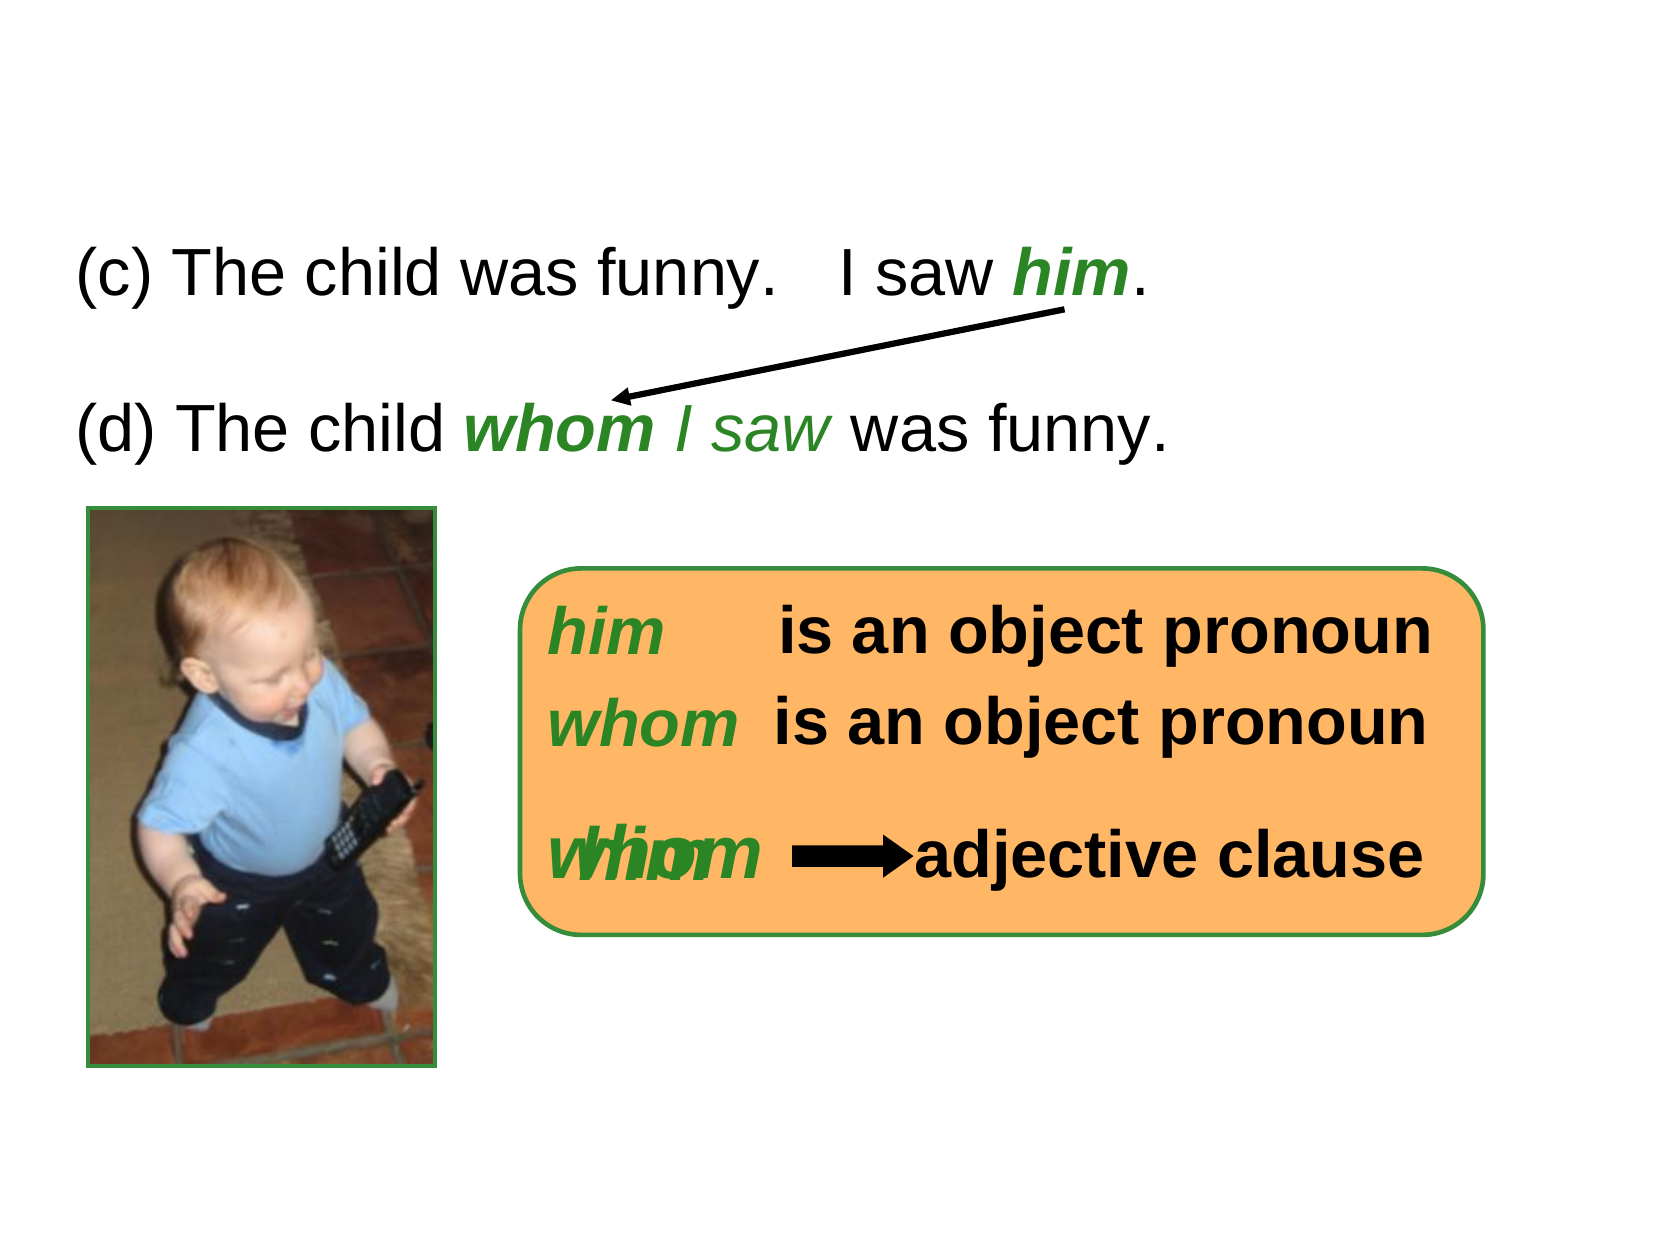

12-2 USING WHO AND WHOM IN ADJECTIVE CLAUSES
(c) The child was funny.
I saw him.
(d) The child was funny.
whom I saw
	is an object pronoun
him
 is an object pronoun
whom
whom
him
adjective clause